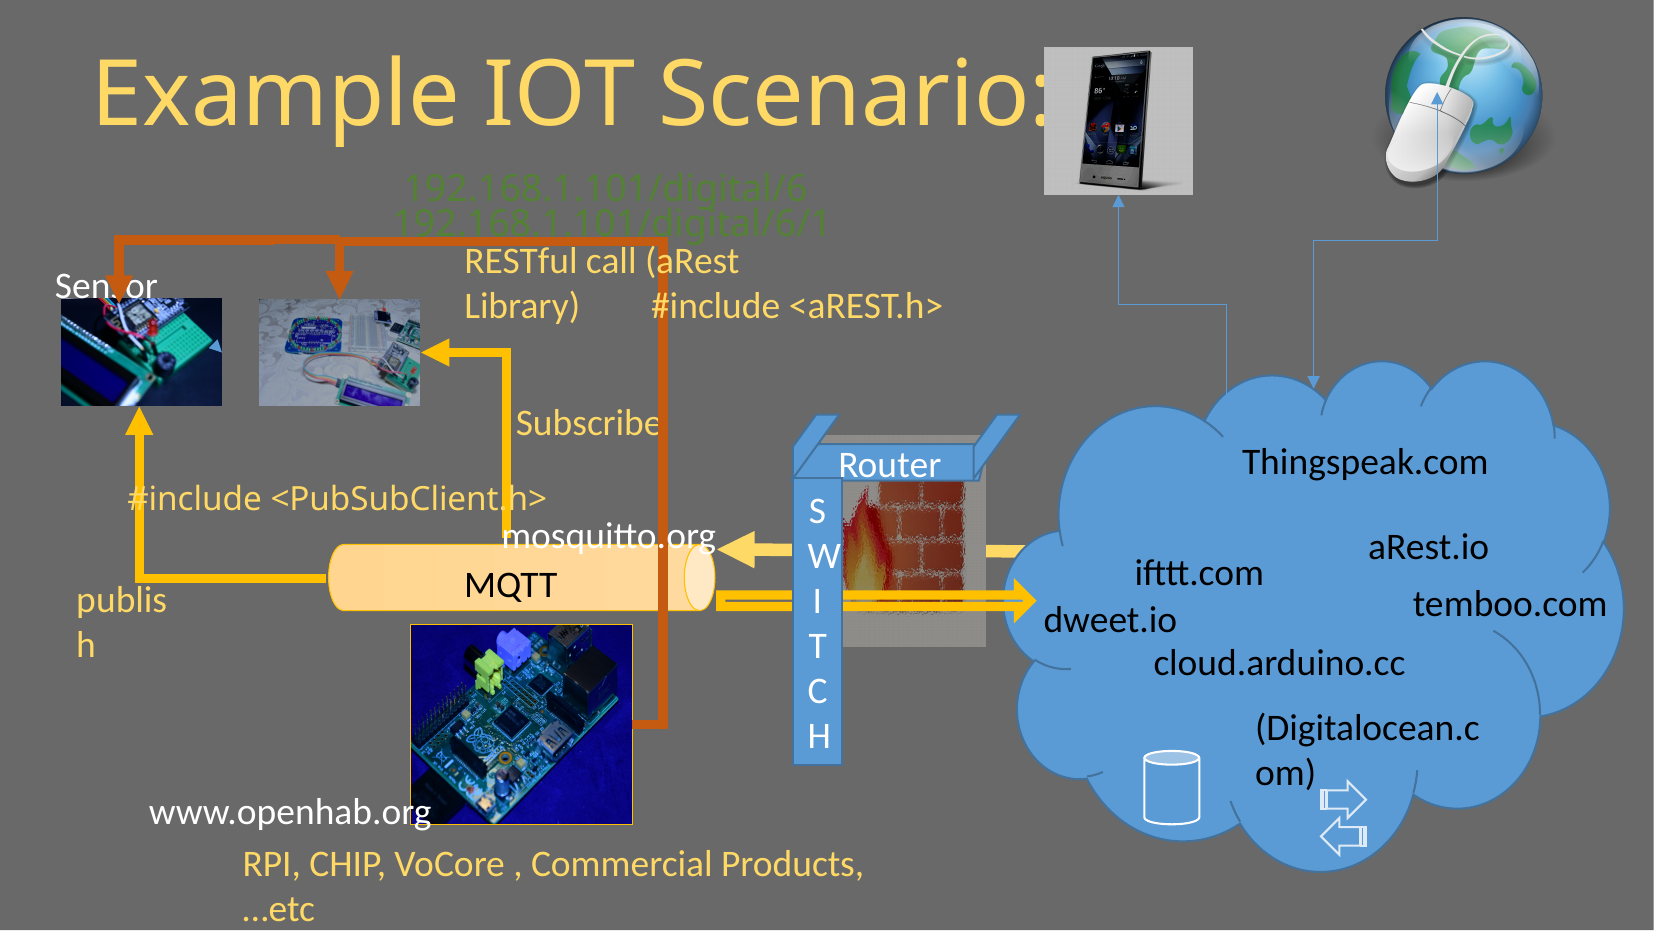

# Example IOT Scenario:
192.168.1.101/digital/6
192.168.1.101/digital/6/1
RESTful call (aRest Library)
Sensor
#include <aREST.h>
Subscribe
Router
Thingspeak.com
#include <PubSubClient.h>
SWI
TCH
mosquitto.org
aRest.io
ifttt.com
MQTT
publish
temboo.com
dweet.io
cloud.arduino.cc
(Digitalocean.com)
www.openhab.org
RPI, CHIP, VoCore , Commercial Products, …etc